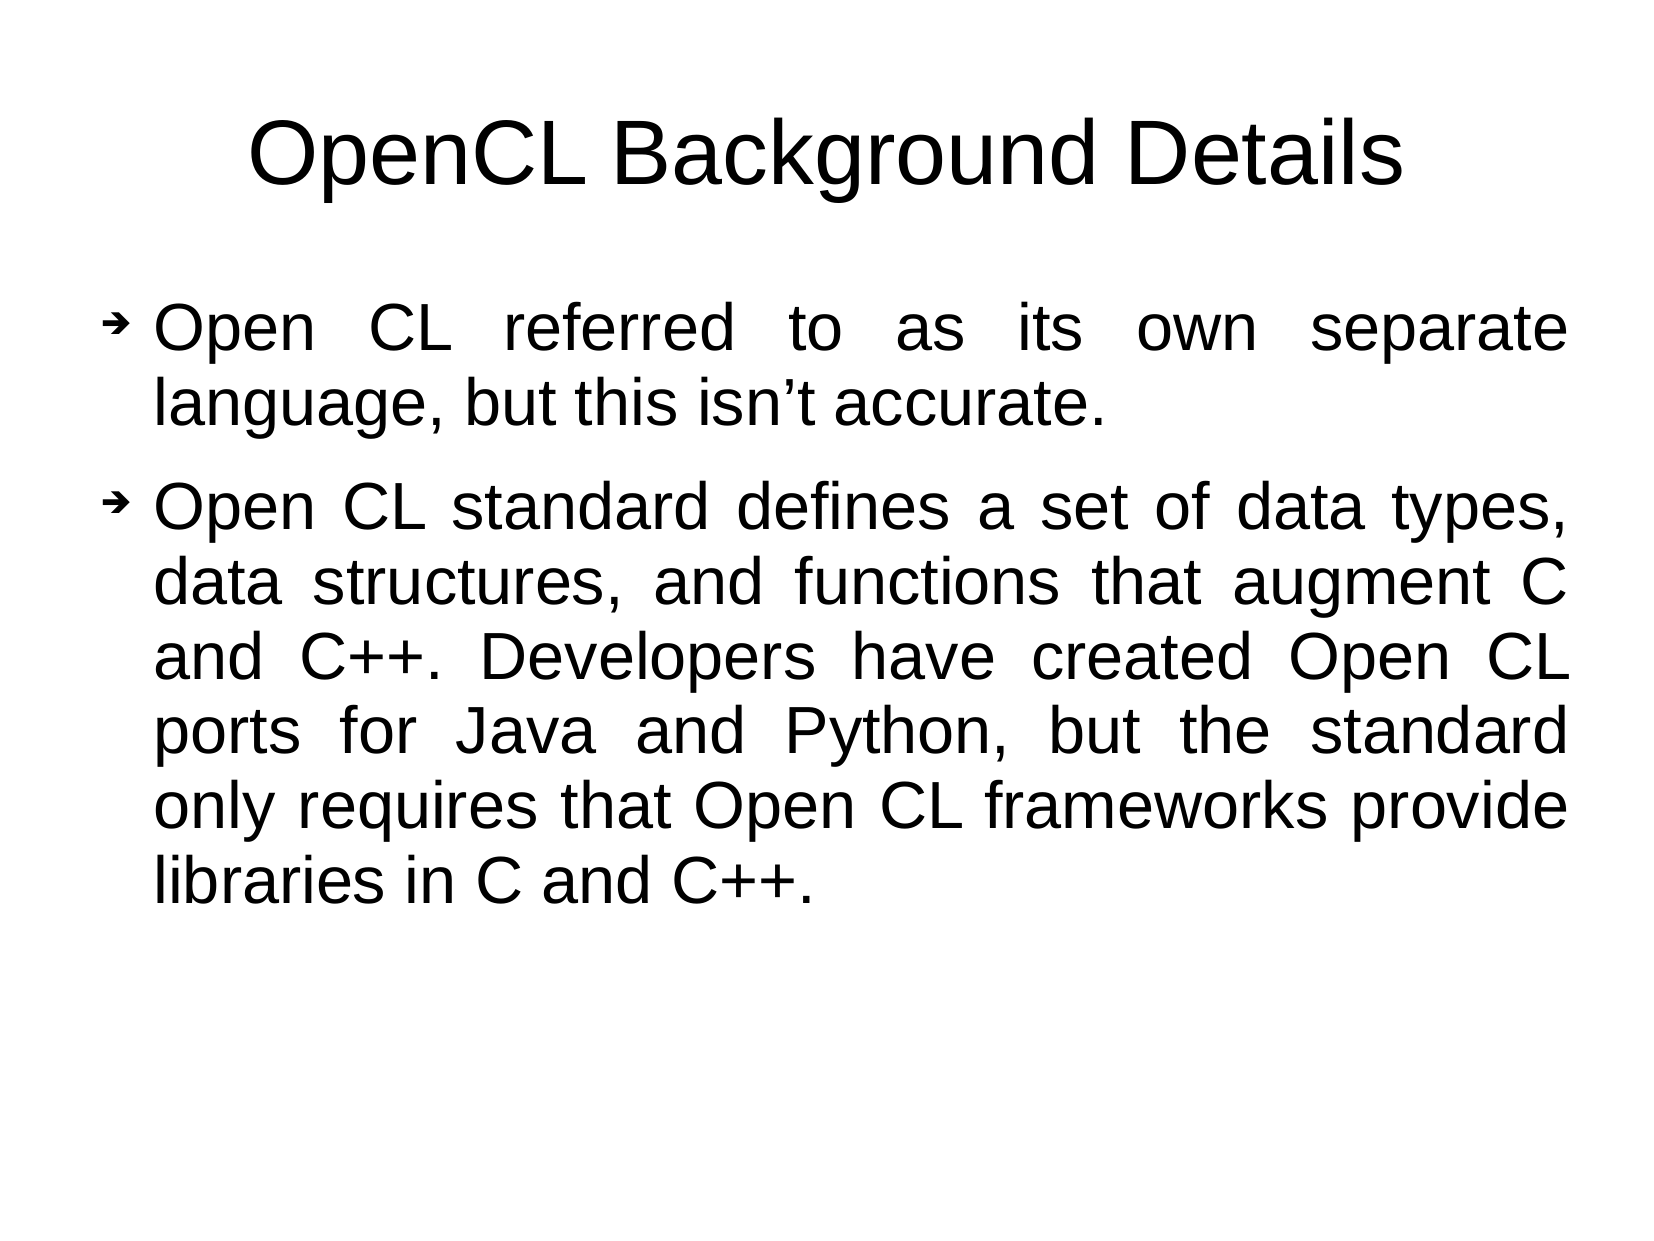

# OpenCL Background Details
Open CL referred to as its own separate language, but this isn’t accurate.
Open CL standard defines a set of data types, data structures, and functions that augment C and C++. Developers have created Open CL ports for Java and Python, but the standard only requires that Open CL frameworks provide libraries in C and C++.